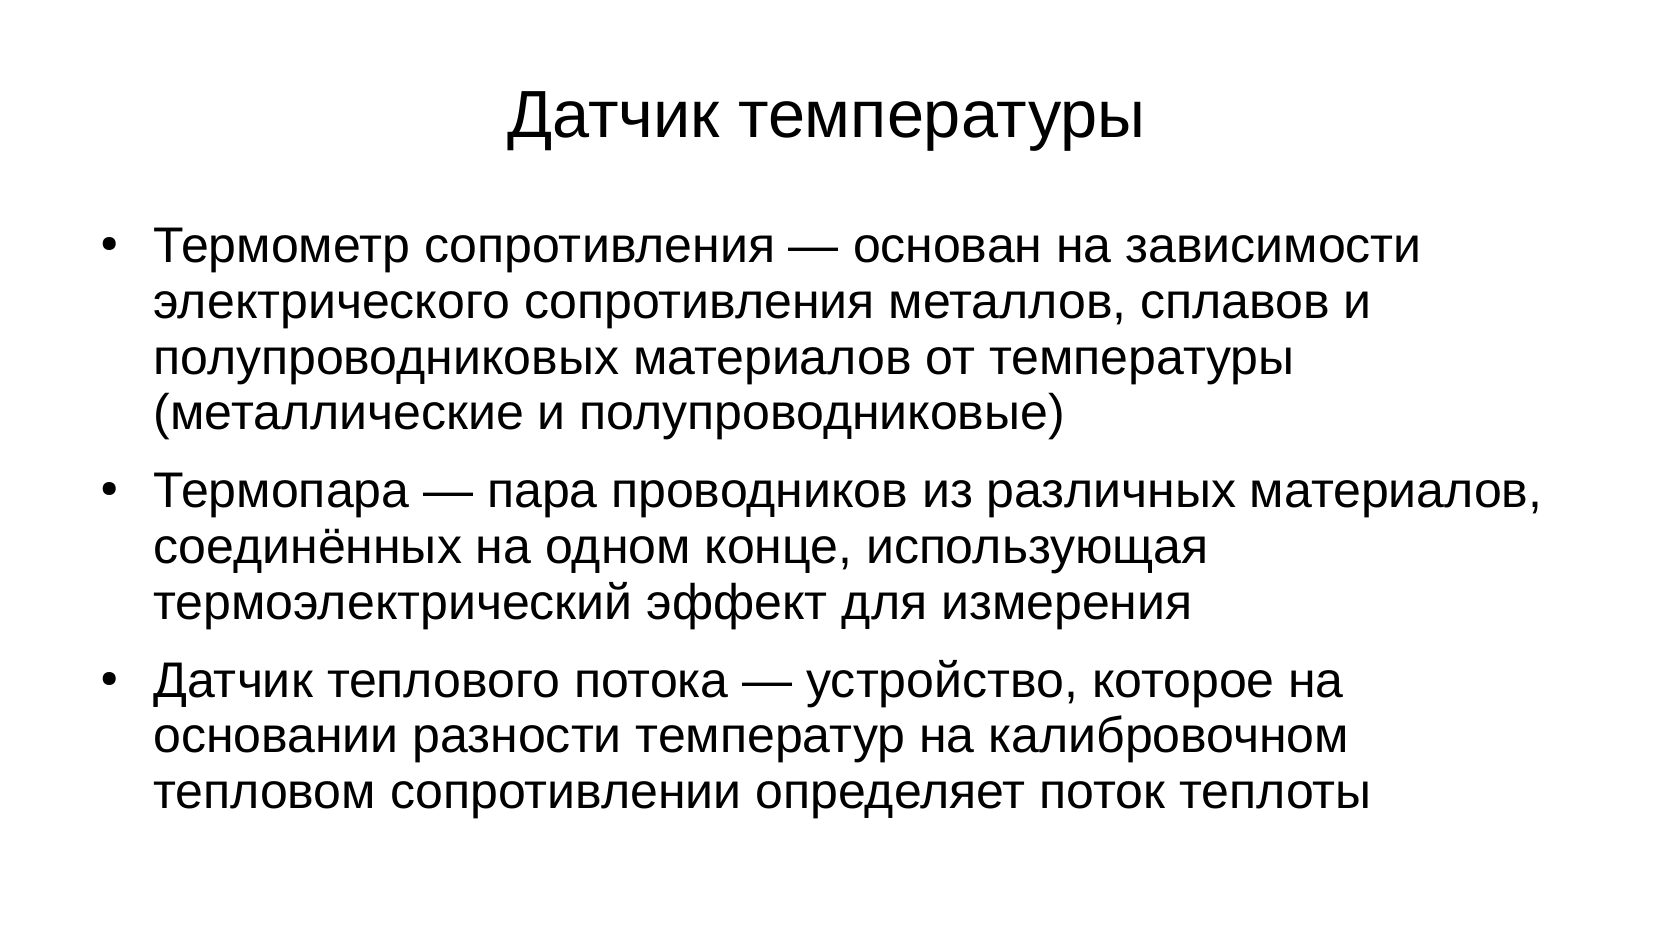

# Датчик температуры
Термометр сопротивления — основан на зависимости электрического сопротивления металлов, сплавов и полупроводниковых материалов от температуры (металлические и полупроводниковые)
Термопара — пара проводников из различных материалов, соединённых на одном конце, использующая термоэлектрический эффект для измерения
Датчик теплового потока — устройство, которое на основании разности температур на калибровочном тепловом сопротивлении определяет поток теплоты